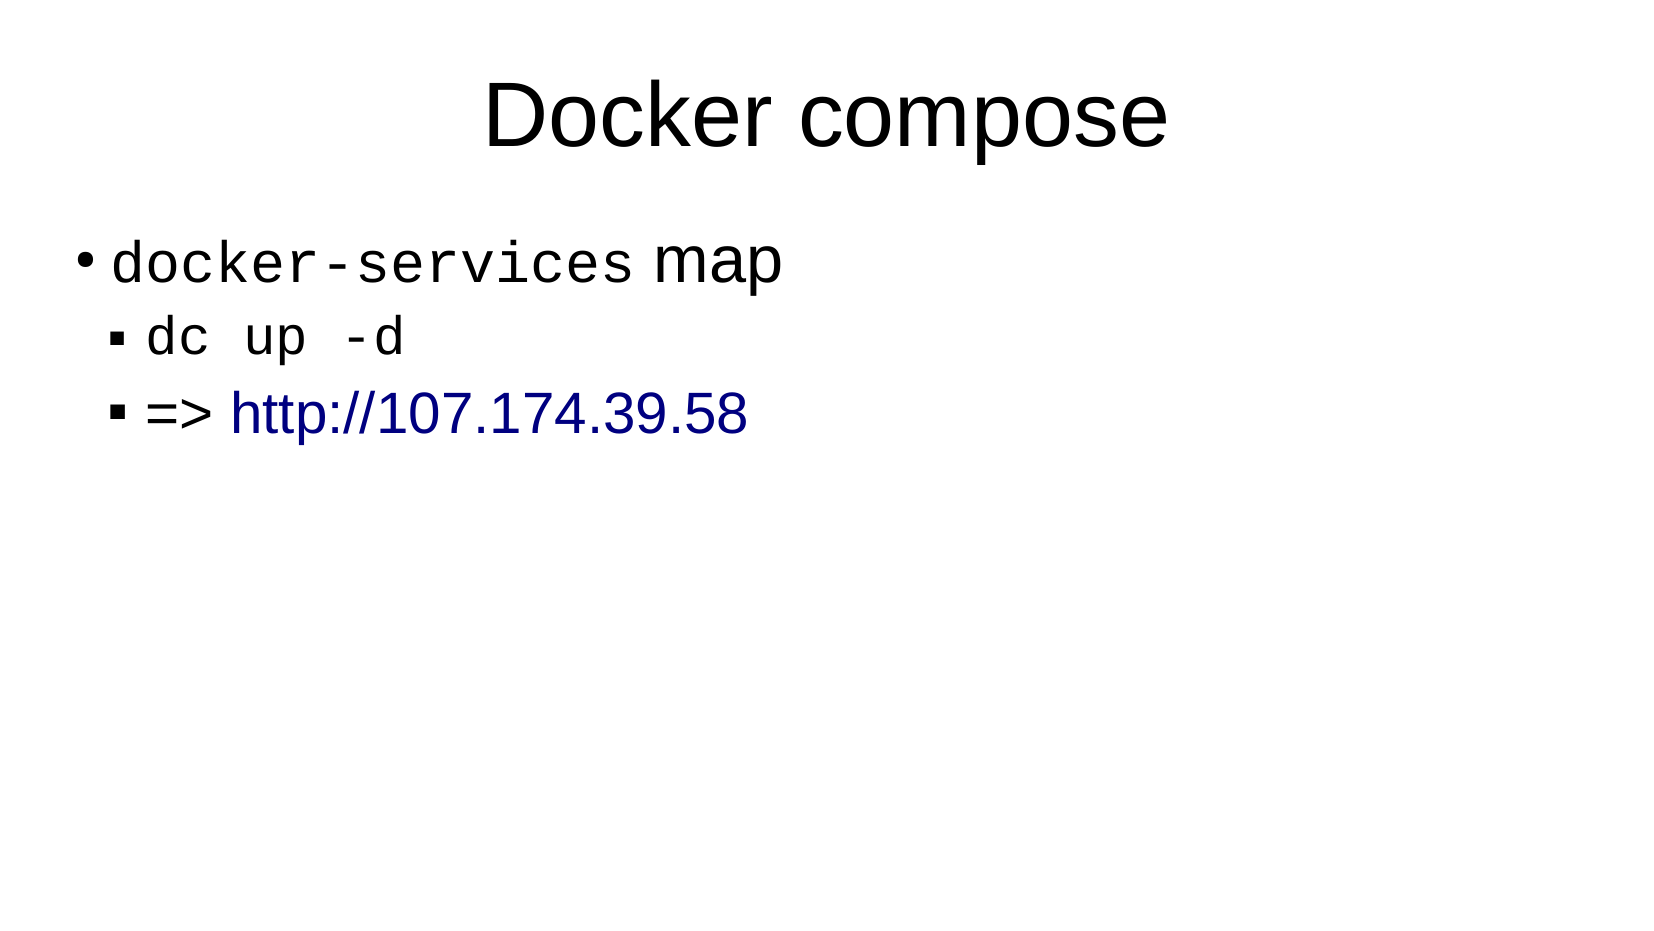

Docker compose
# docker-services map
dc up -d
=> http://107.174.39.58